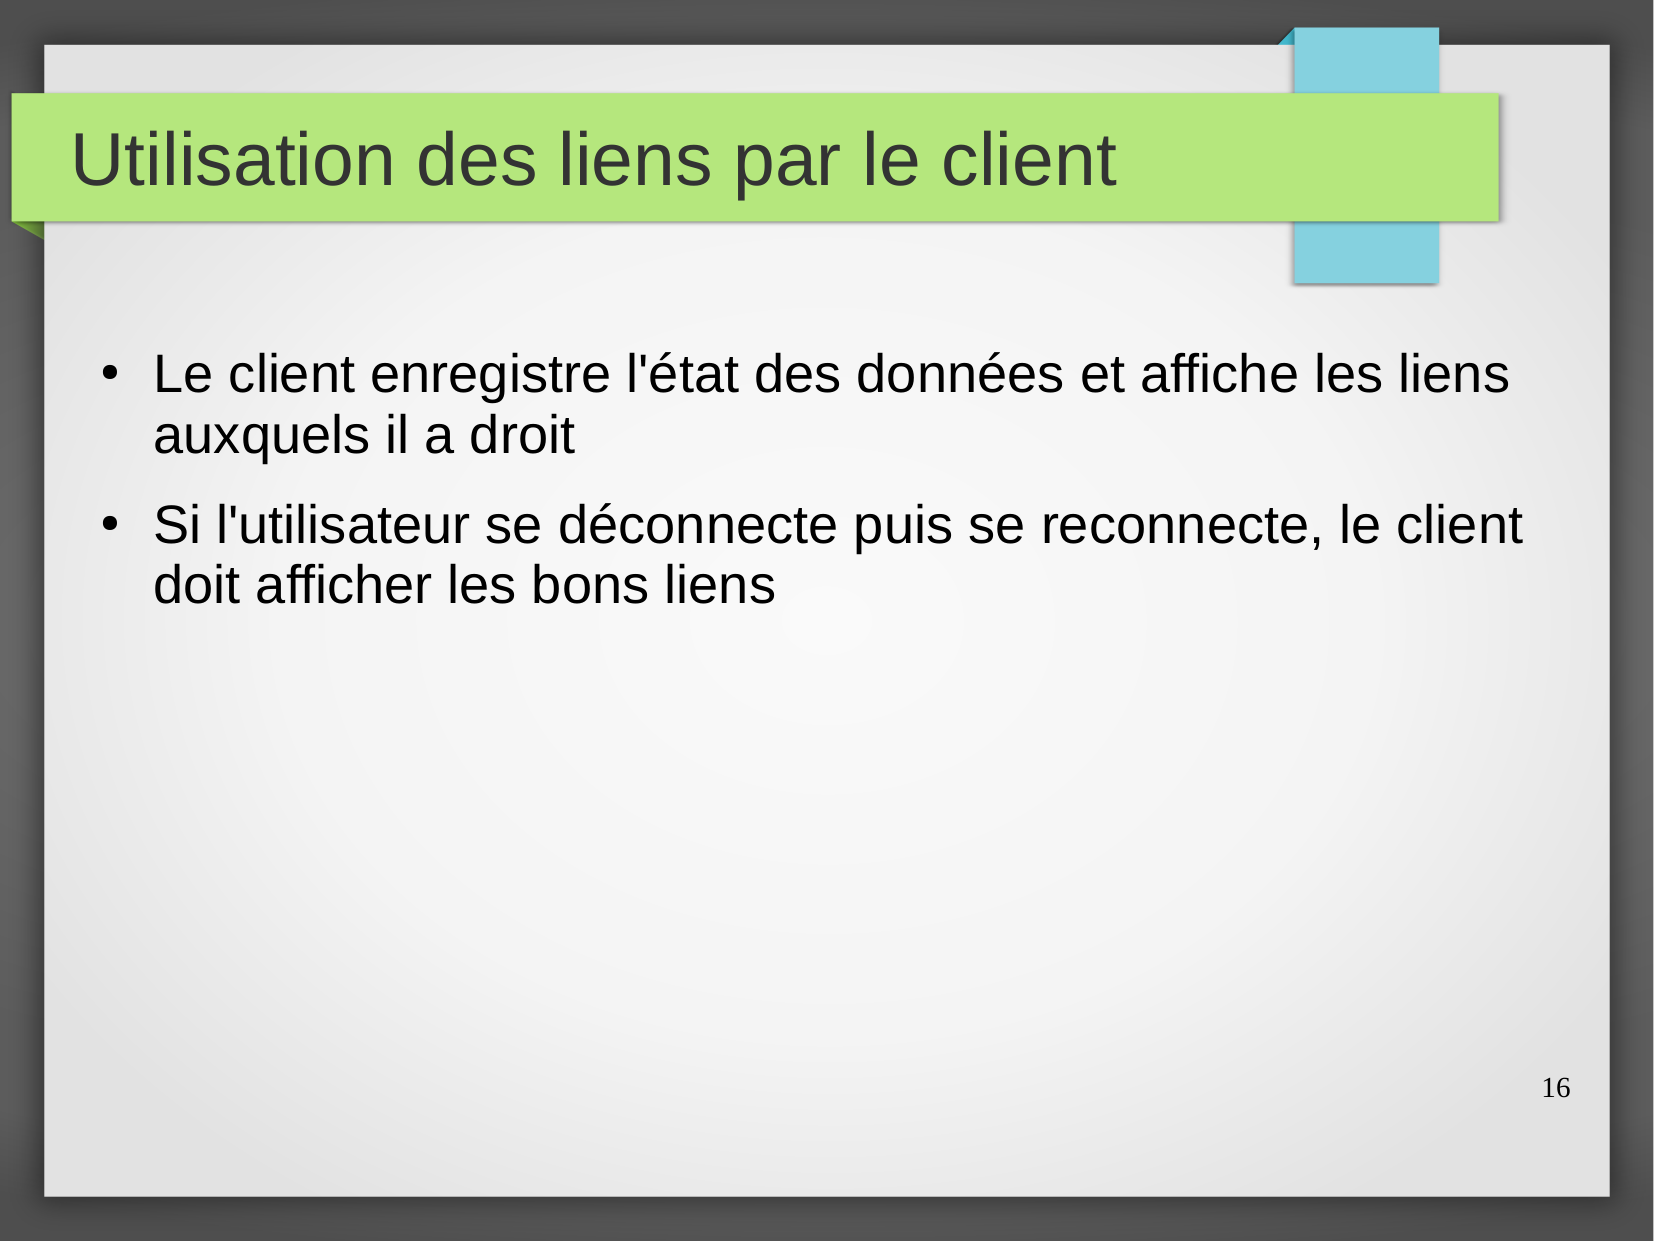

# Utilisation des liens par le client
Le client enregistre l'état des données et affiche les liens auxquels il a droit
Si l'utilisateur se déconnecte puis se reconnecte, le client doit afficher les bons liens
16